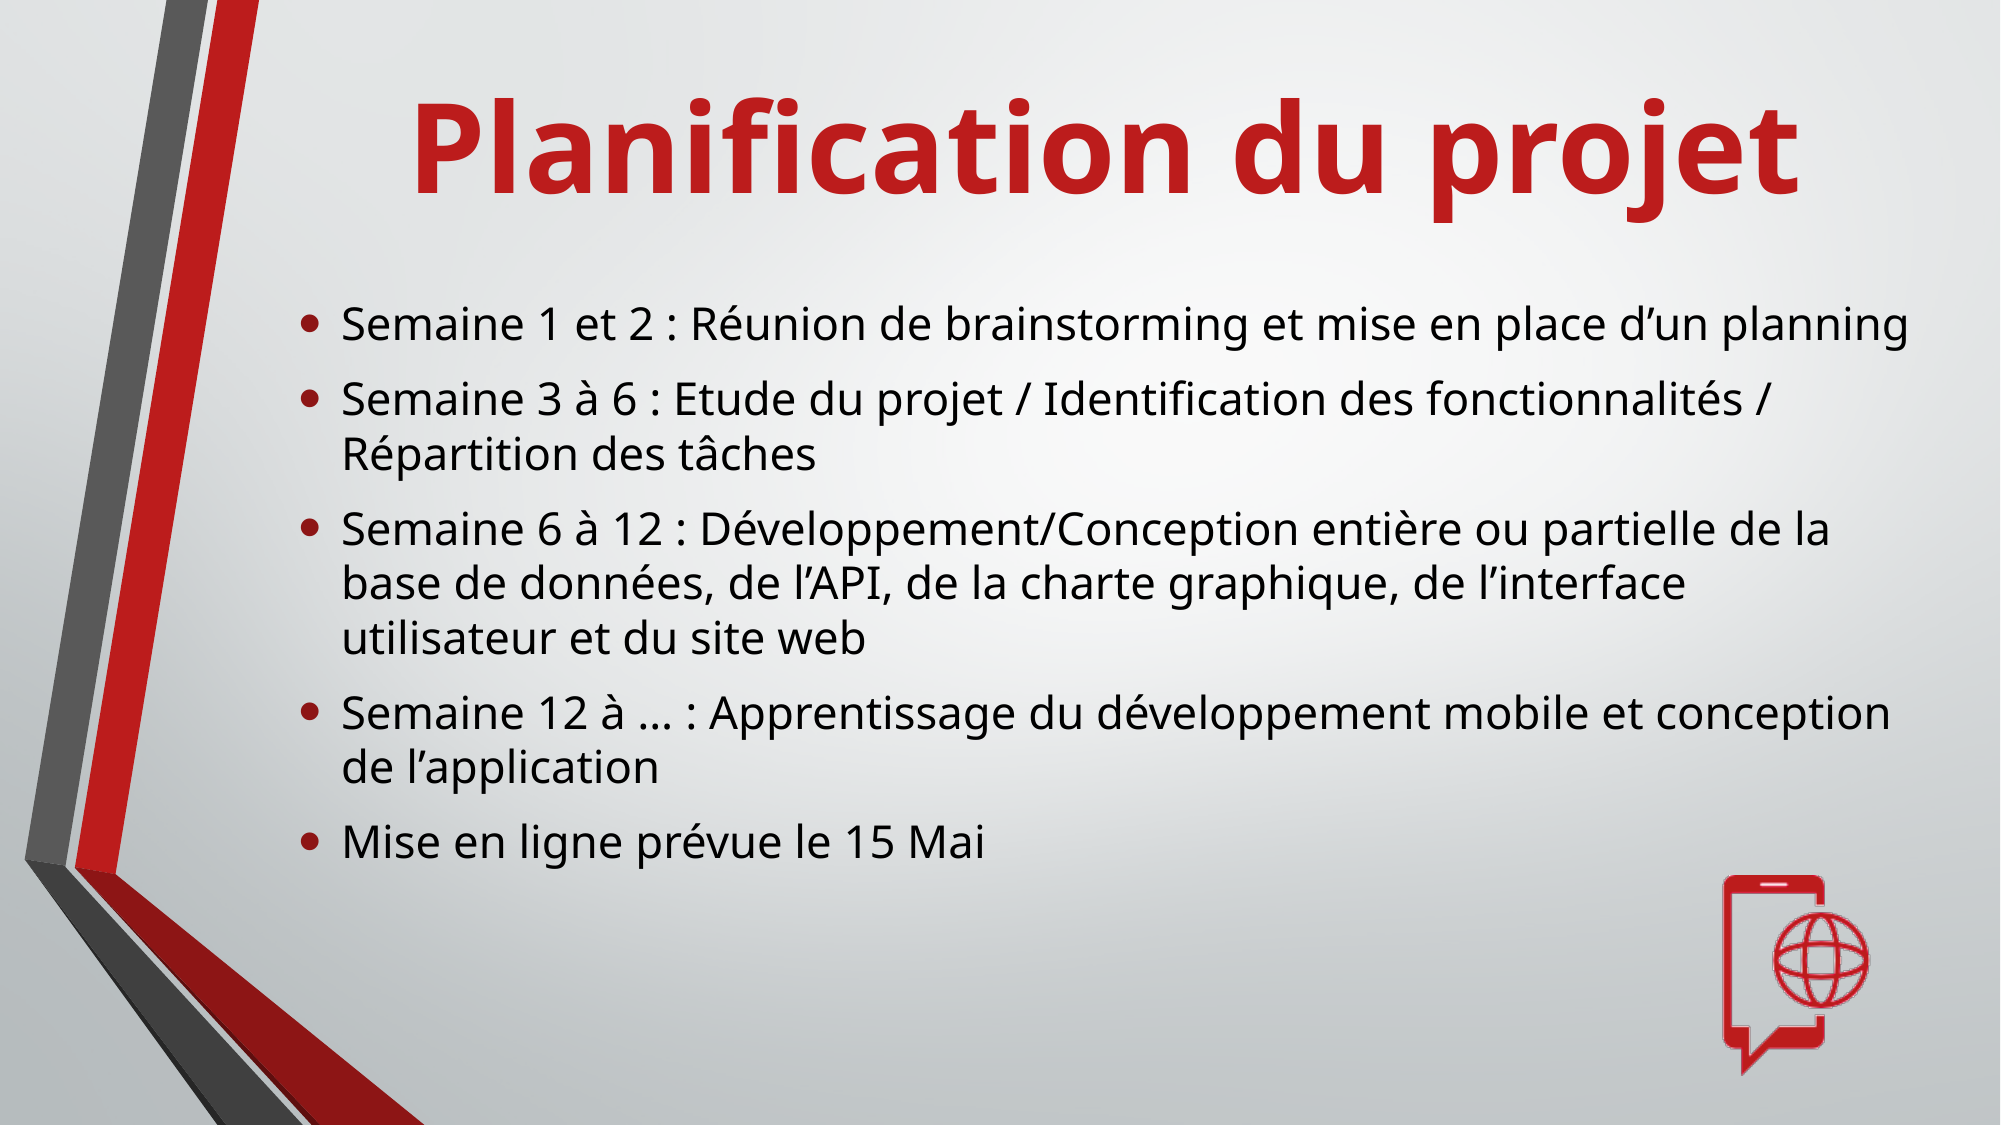

# Planification du projet
Semaine 1 et 2 : Réunion de brainstorming et mise en place d’un planning
Semaine 3 à 6 : Etude du projet / Identification des fonctionnalités / Répartition des tâches
Semaine 6 à 12 : Développement/Conception entière ou partielle de la base de données, de l’API, de la charte graphique, de l’interface utilisateur et du site web
Semaine 12 à … : Apprentissage du développement mobile et conception de l’application
Mise en ligne prévue le 15 Mai